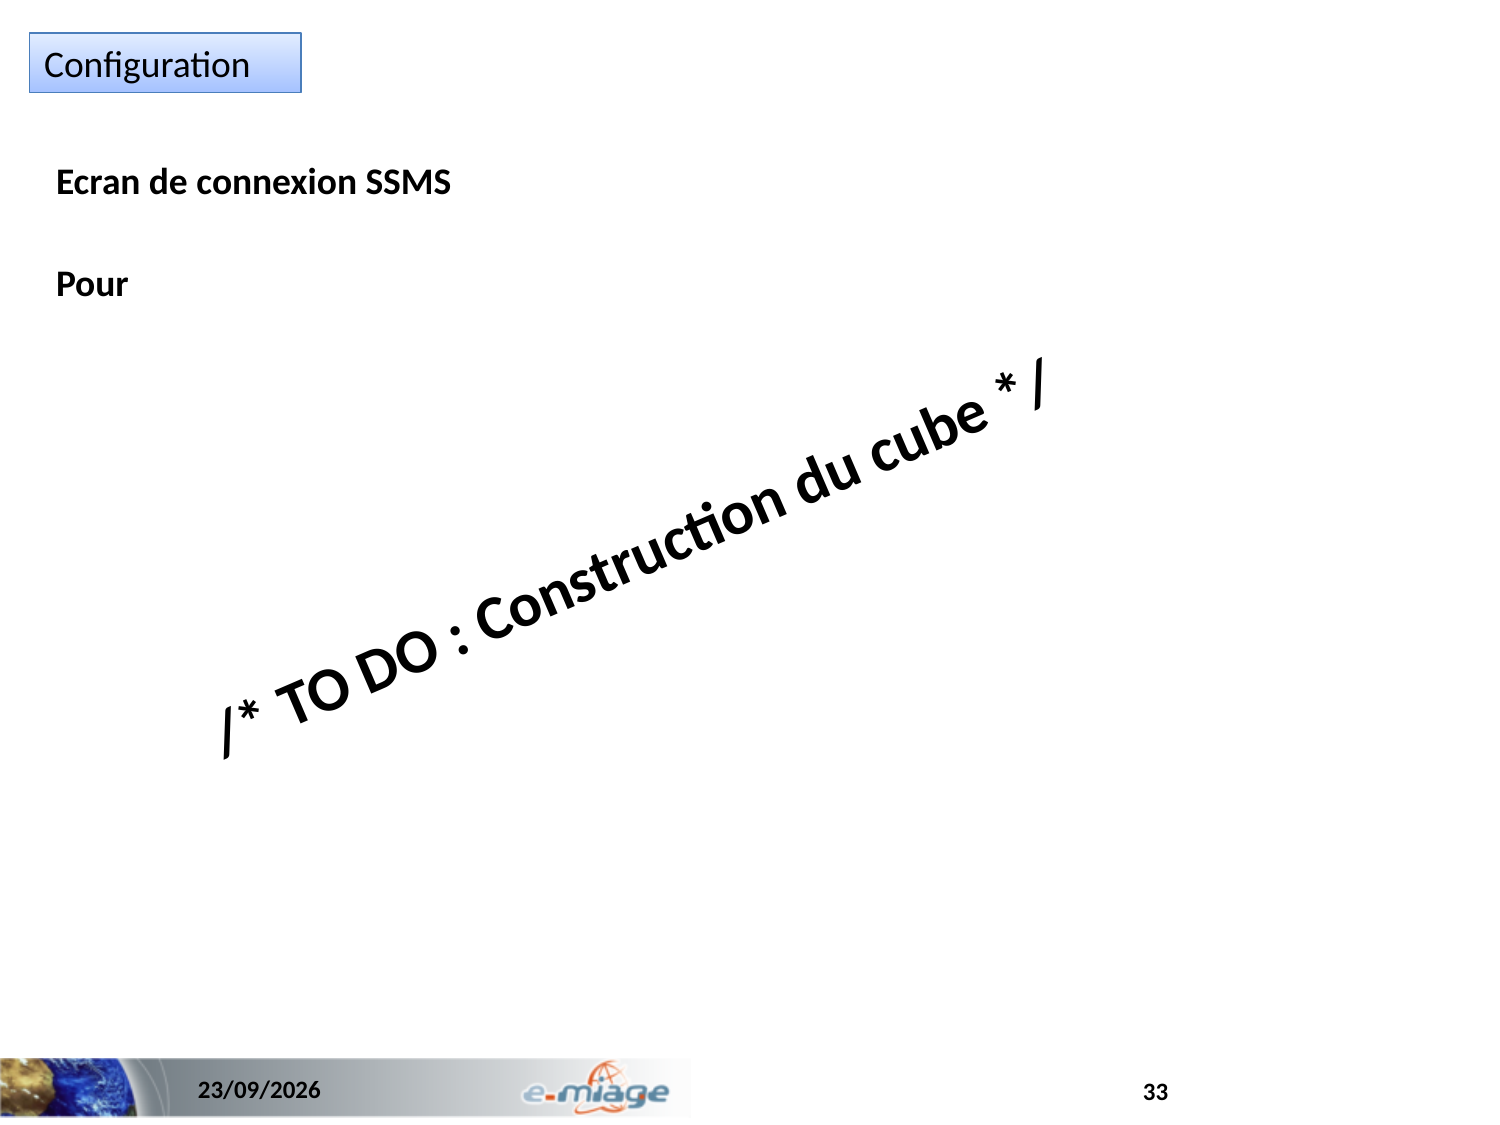

Configuration
Ecran de connexion SSMS
Pour
/* TO DO : Construction du cube */